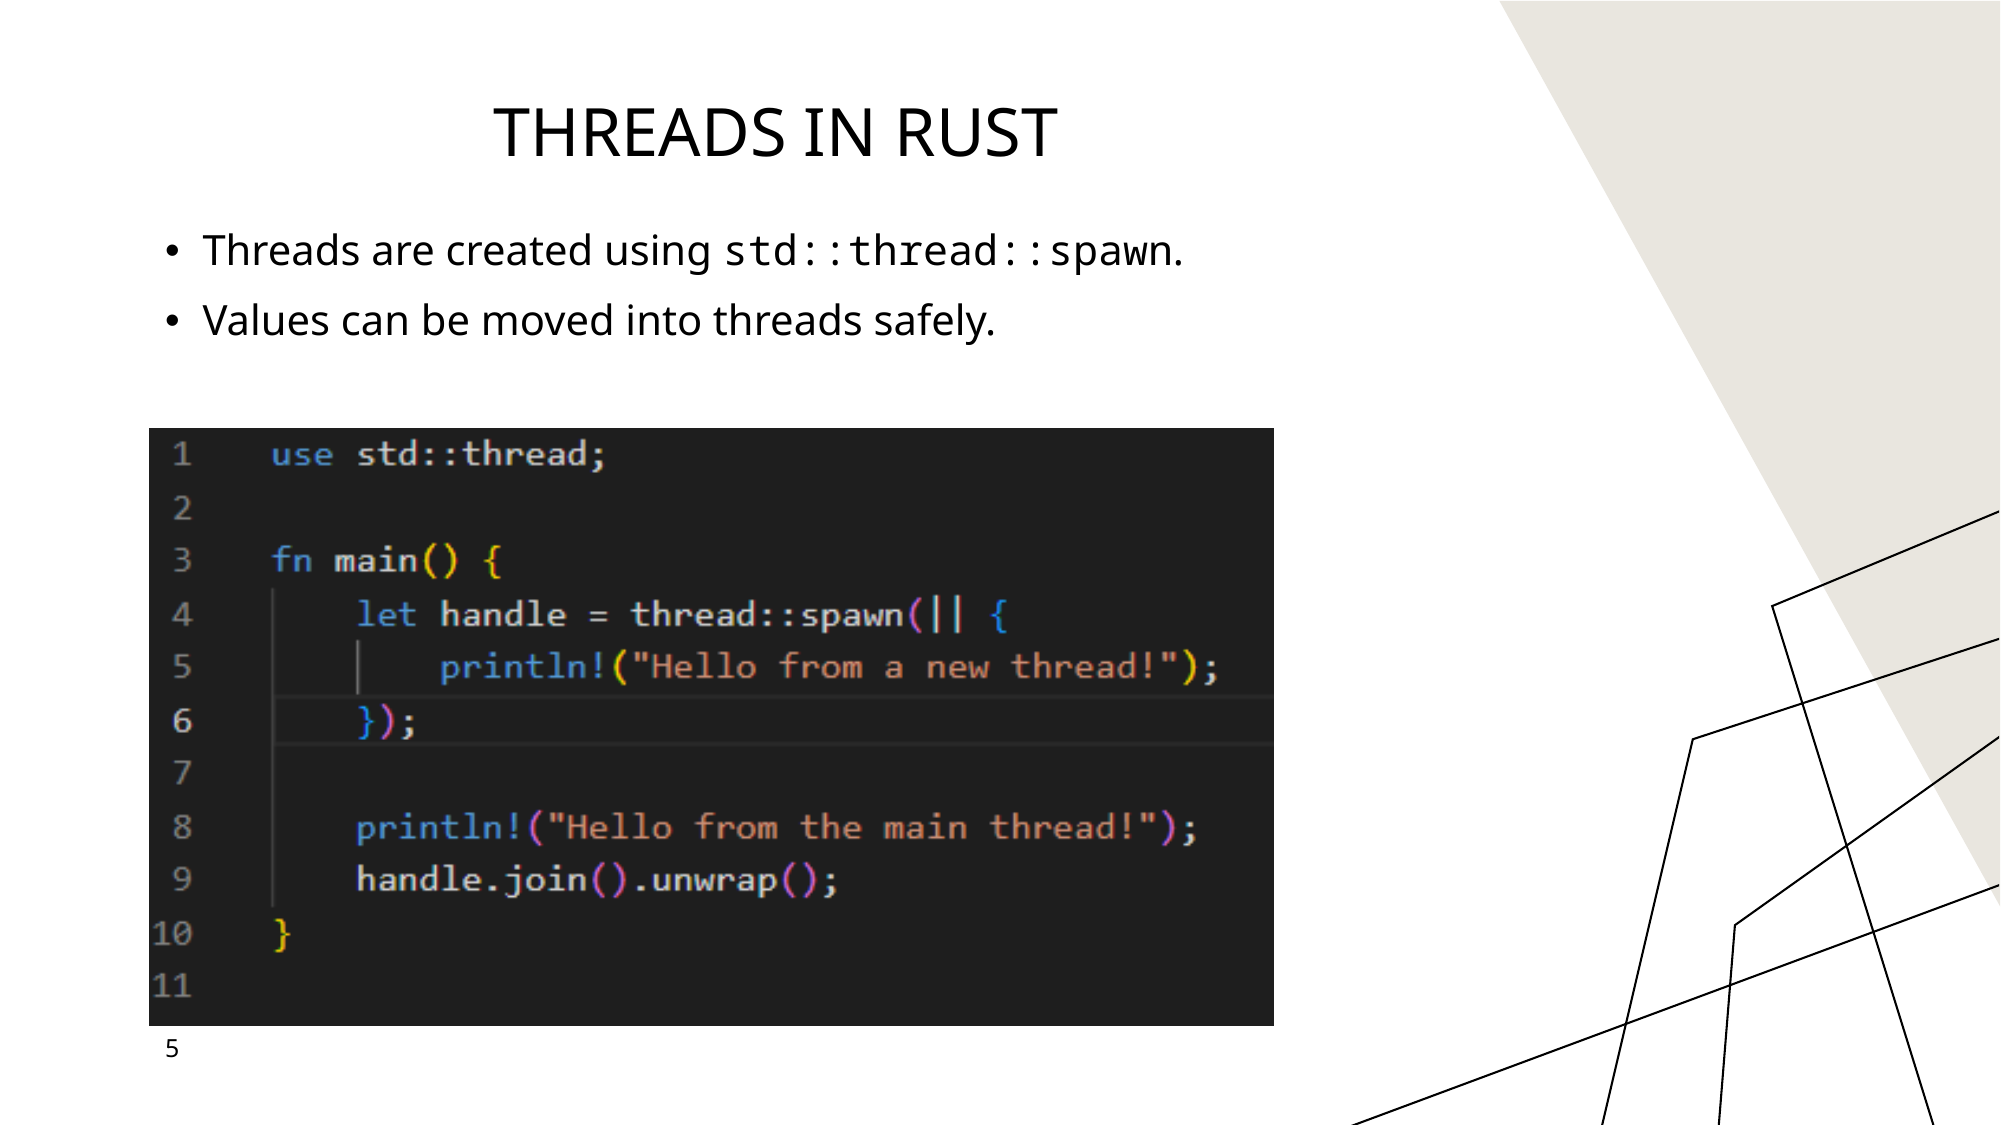

# Threads in Rust
Threads are created using std::thread::spawn.
Values can be moved into threads safely.